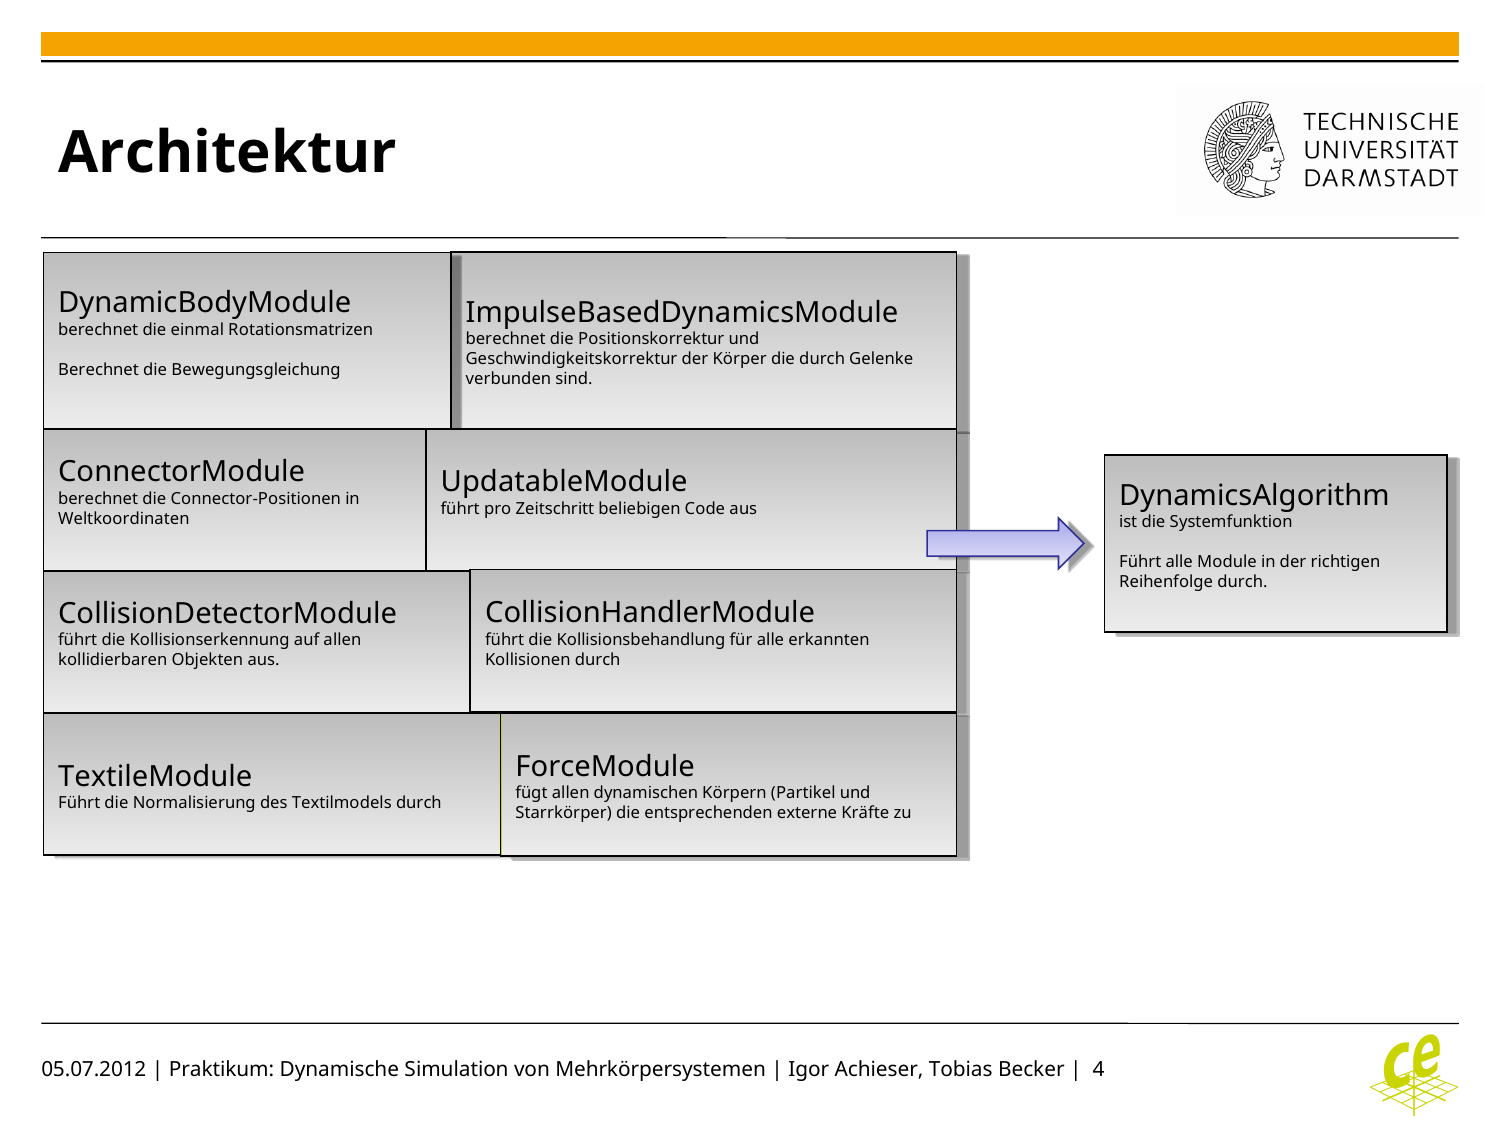

Architektur
ImpulseBasedDynamicsModule
berechnet die Positionskorrektur und Geschwindigkeitskorrektur der Körper die durch Gelenke verbunden sind.
DynamicBodyModule
berechnet die einmal Rotationsmatrizen
Berechnet die Bewegungsgleichung
ConnectorModule
berechnet die Connector-Positionen in Weltkoordinaten
UpdatableModule
führt pro Zeitschritt beliebigen Code aus
DynamicsAlgorithm
ist die Systemfunktion
Führt alle Module in der richtigen Reihenfolge durch.
CollisionHandlerModule
führt die Kollisionsbehandlung für alle erkannten Kollisionen durch
CollisionDetectorModule
führt die Kollisionserkennung auf allen kollidierbaren Objekten aus.
TextileModule
Führt die Normalisierung des Textilmodels durch
ForceModule
fügt allen dynamischen Körpern (Partikel und Starrkörper) die entsprechenden externe Kräfte zu
05.07.2012 | Praktikum: Dynamische Simulation von Mehrkörpersystemen | Igor Achieser, Tobias Becker |